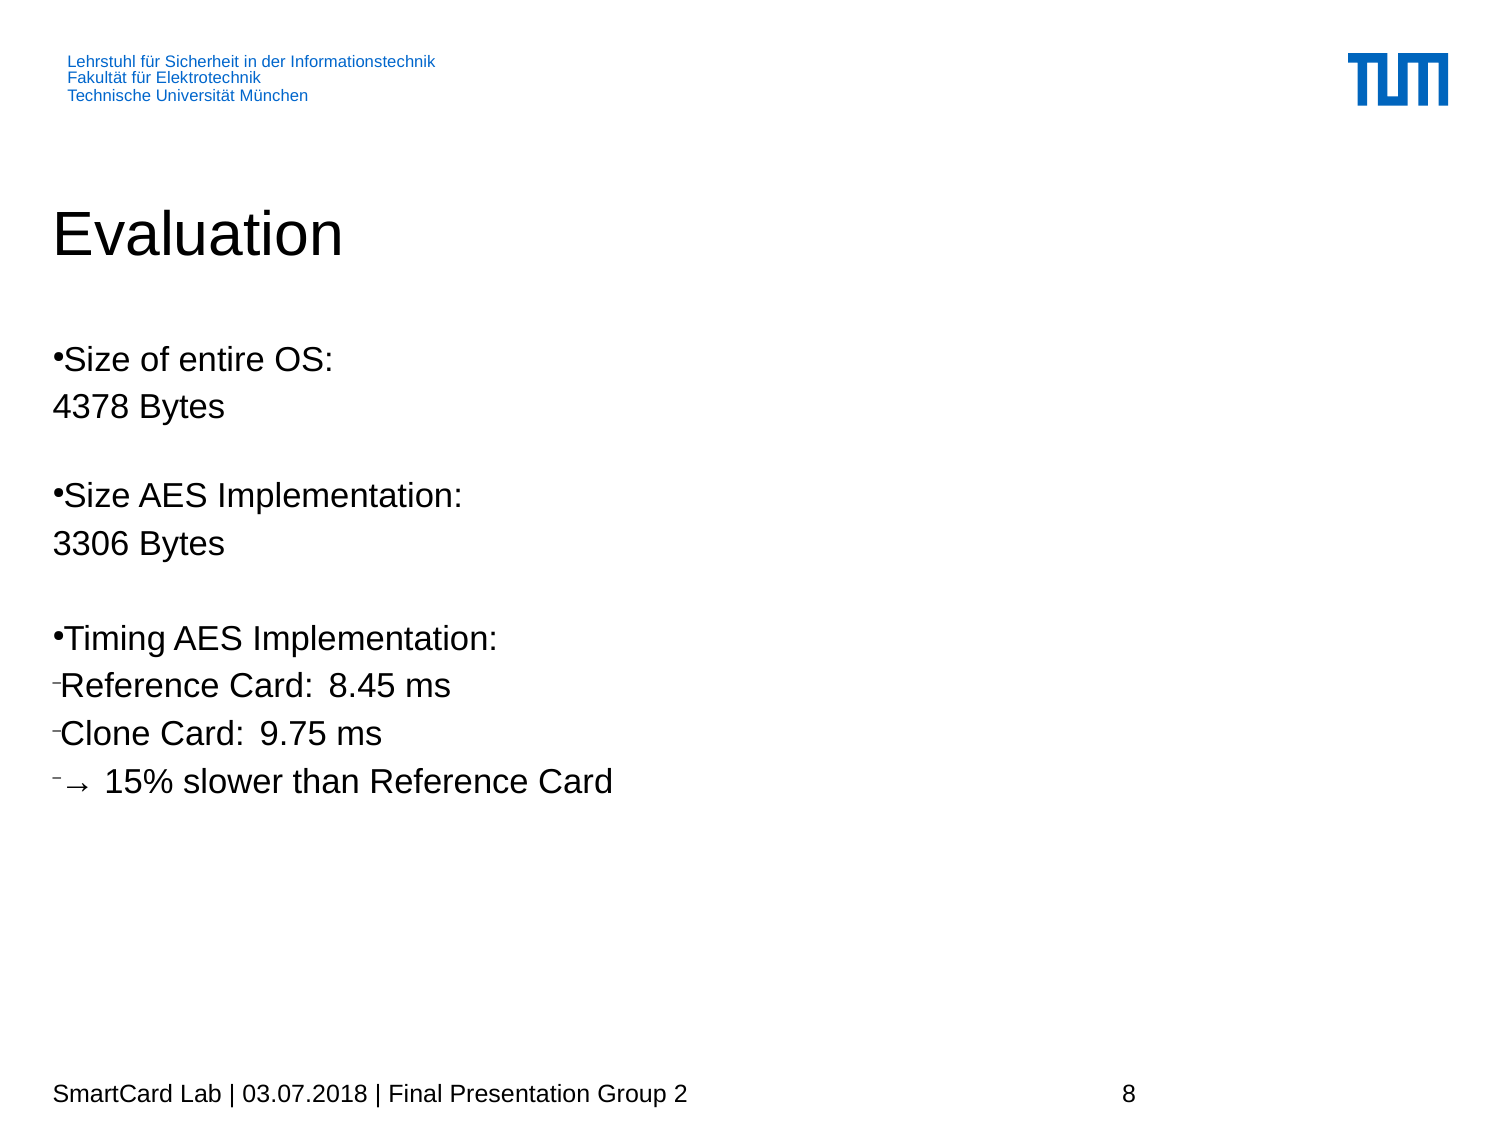

# Evaluation
Size of entire OS:
4378 Bytes
Size AES Implementation:
3306 Bytes
Timing AES Implementation:
Reference Card: 	8.45 ms
Clone Card:		9.75 ms
→ 15% slower than Reference Card
SmartCard Lab | 03.07.2018 | Final Presentation Group 2